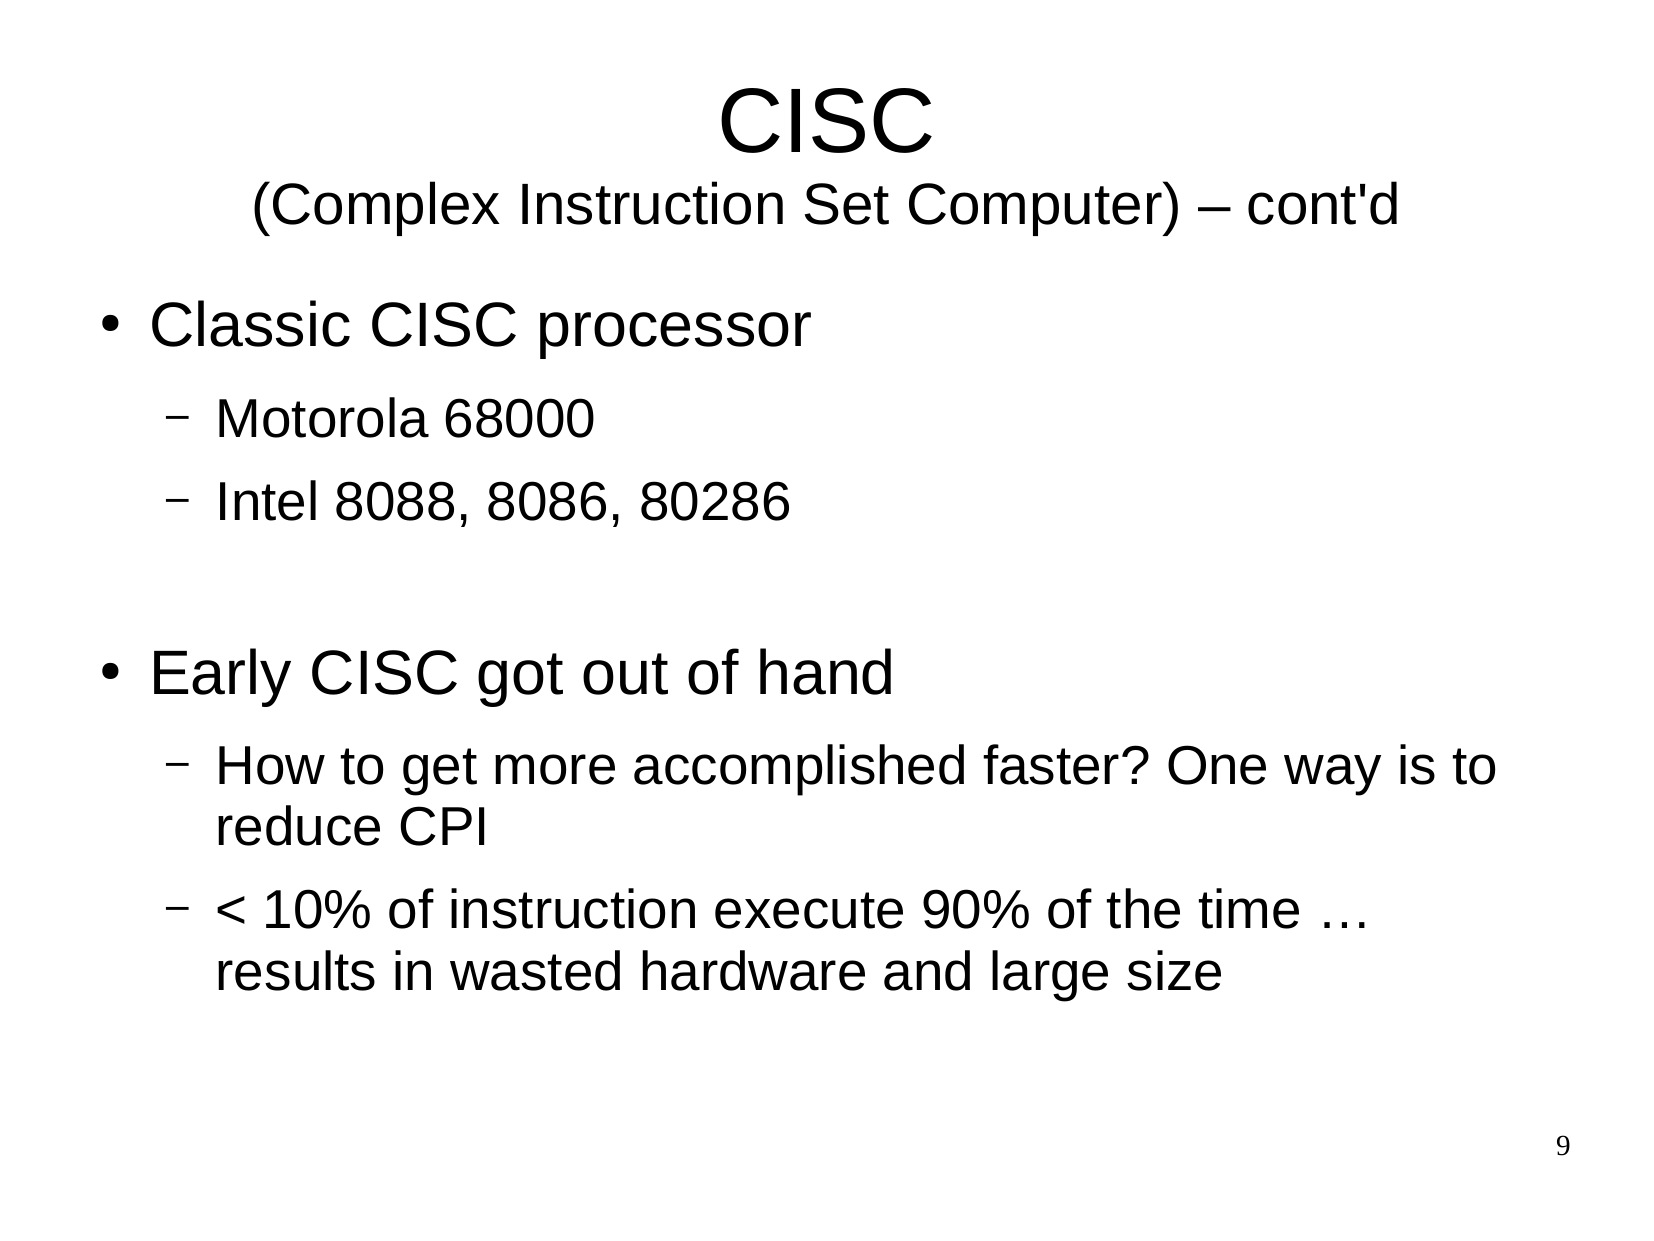

# CISC (Complex Instruction Set Computer) – cont'd
Classic CISC processor
Motorola 68000
Intel 8088, 8086, 80286
Early CISC got out of hand
How to get more accomplished faster? One way is to reduce CPI
< 10% of instruction execute 90% of the time … results in wasted hardware and large size
9